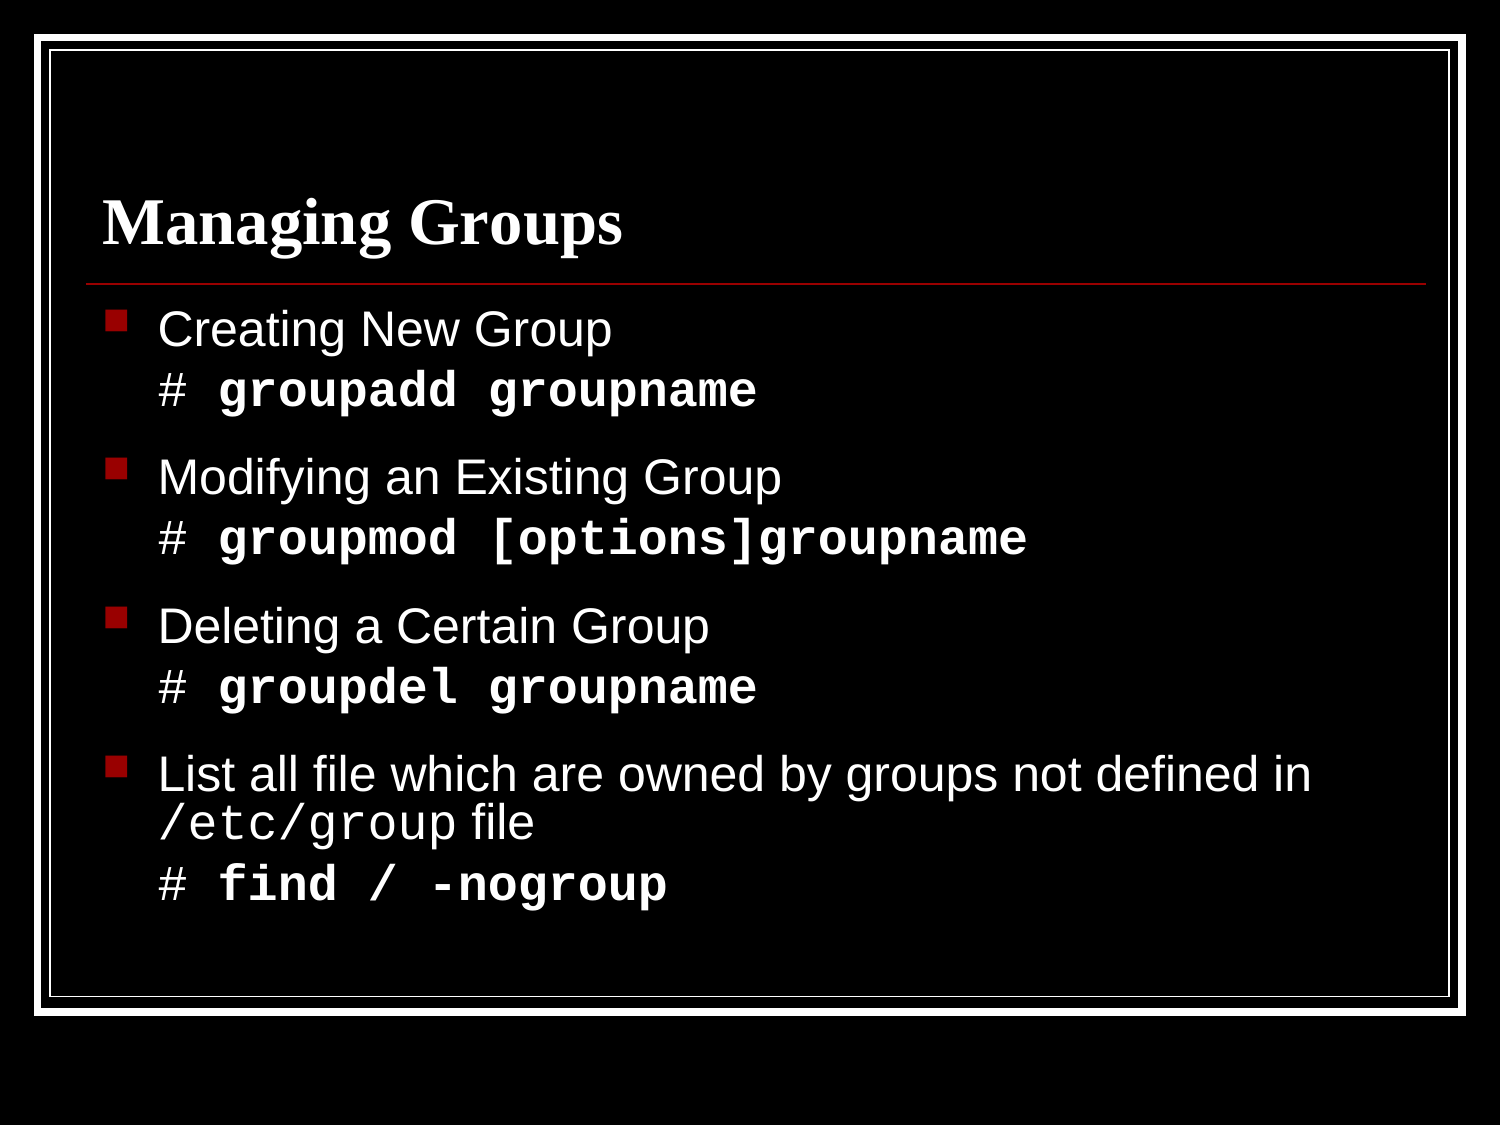

# Managing Groups
Creating New Group
	# groupadd groupname
Modifying an Existing Group
	# groupmod [options]groupname
Deleting a Certain Group
	# groupdel groupname
List all file which are owned by groups not defined in /etc/group file
	# find / -nogroup